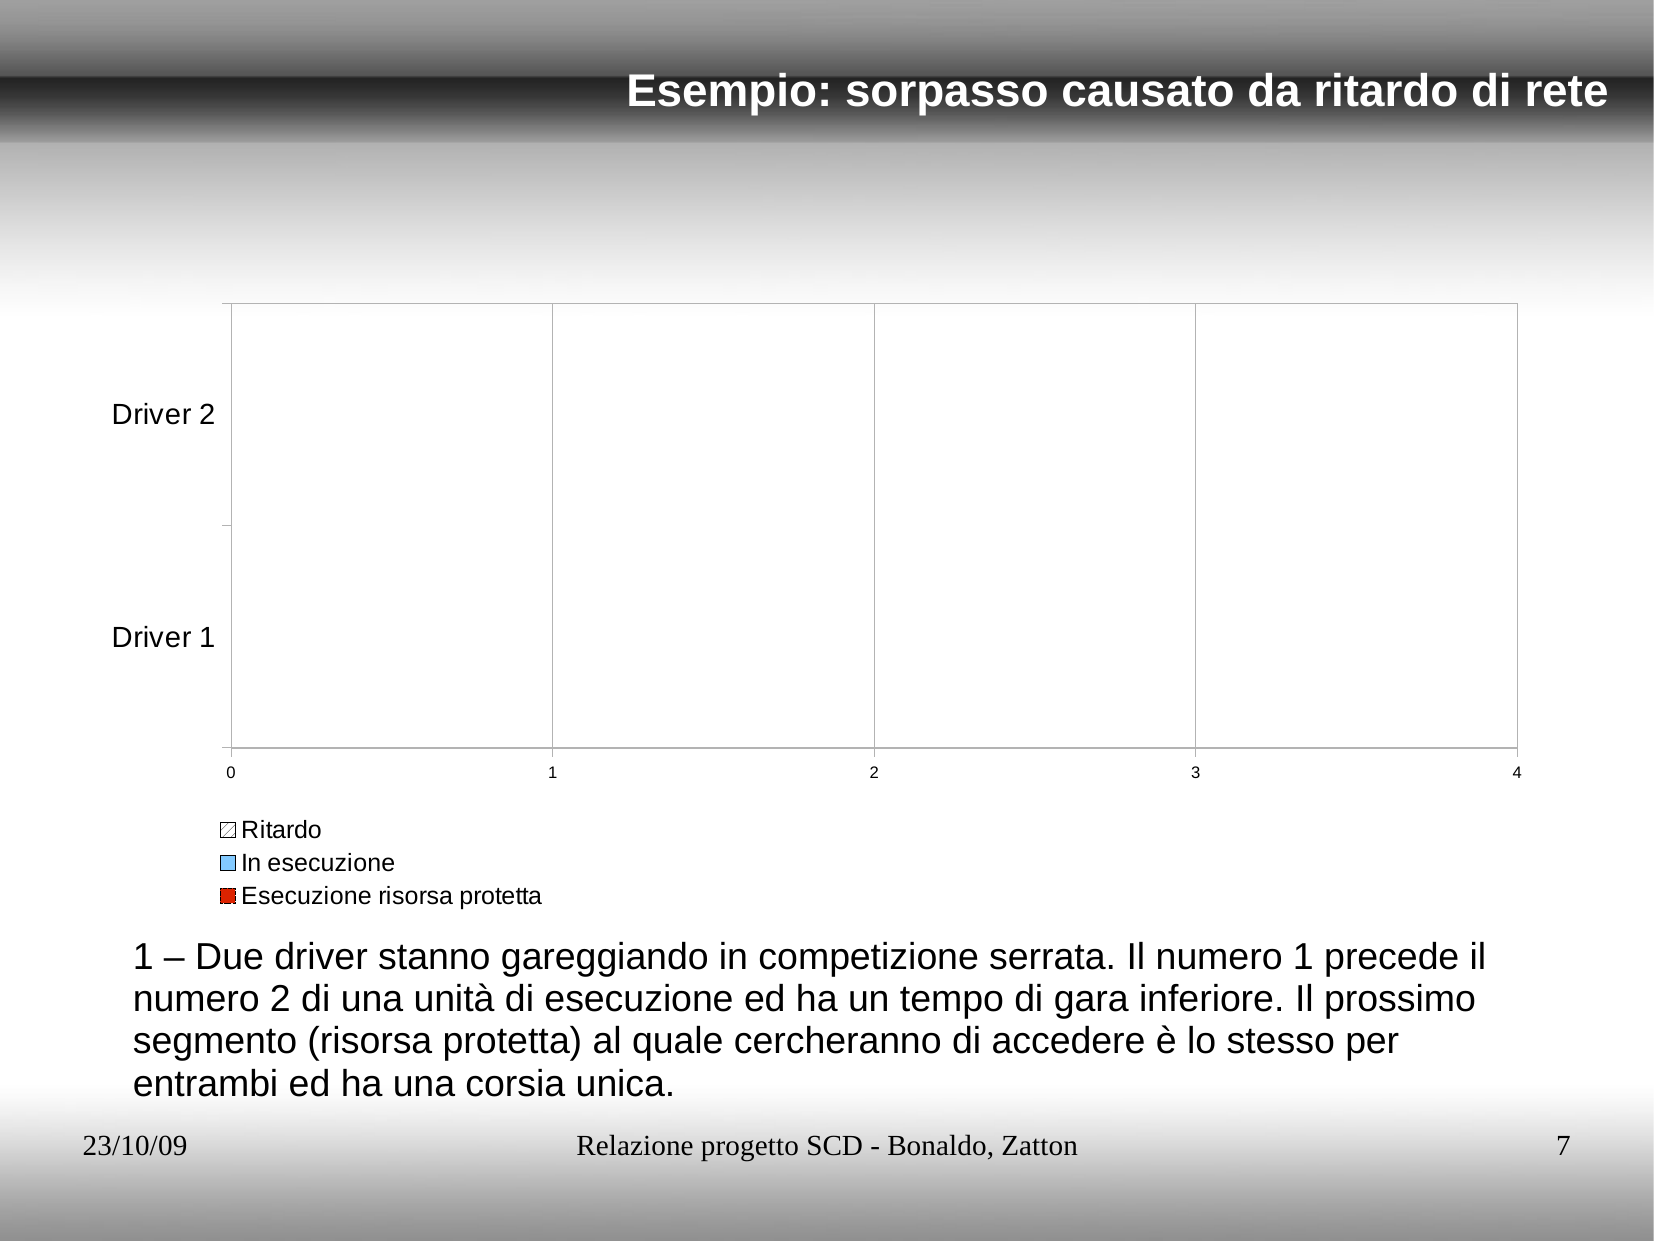

Esempio: sorpasso causato da ritardo di rete
### Chart
| Category | Ritardo | In esecuzione | Esecuzione risorsa protetta |
|---|---|---|---|
| Driver 1 | None | None | None |
| Driver 2 | None | None | None |1 – Due driver stanno gareggiando in competizione serrata. Il numero 1 precede il numero 2 di una unità di esecuzione ed ha un tempo di gara inferiore. Il prossimo segmento (risorsa protetta) al quale cercheranno di accedere è lo stesso per entrambi ed ha una corsia unica.
23/10/09
Relazione progetto SCD - Bonaldo, Zatton
7